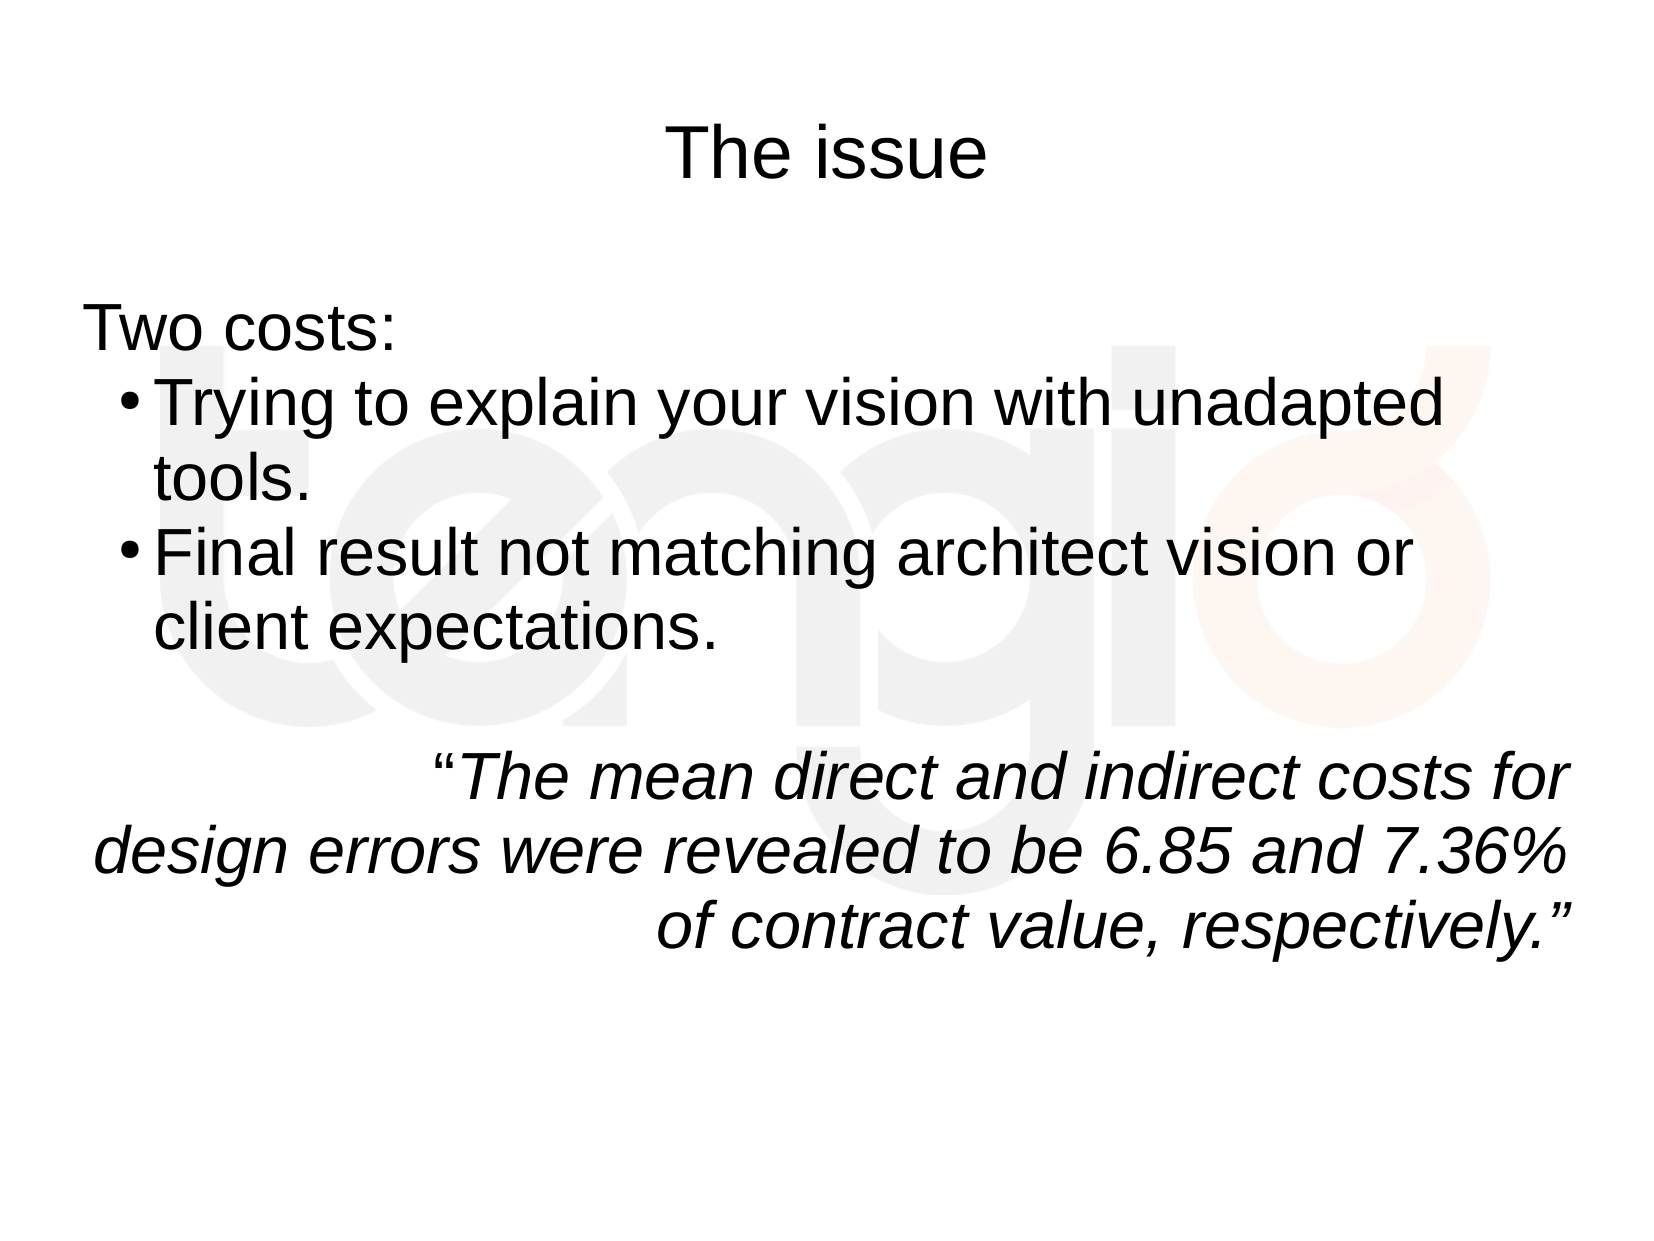

# The issue
Two costs:
Trying to explain your vision with unadapted tools.
Final result not matching architect vision or client expectations.
		“The mean direct and indirect costs for design errors were revealed to be 6.85 and 7.36% of contract value, respectively.”